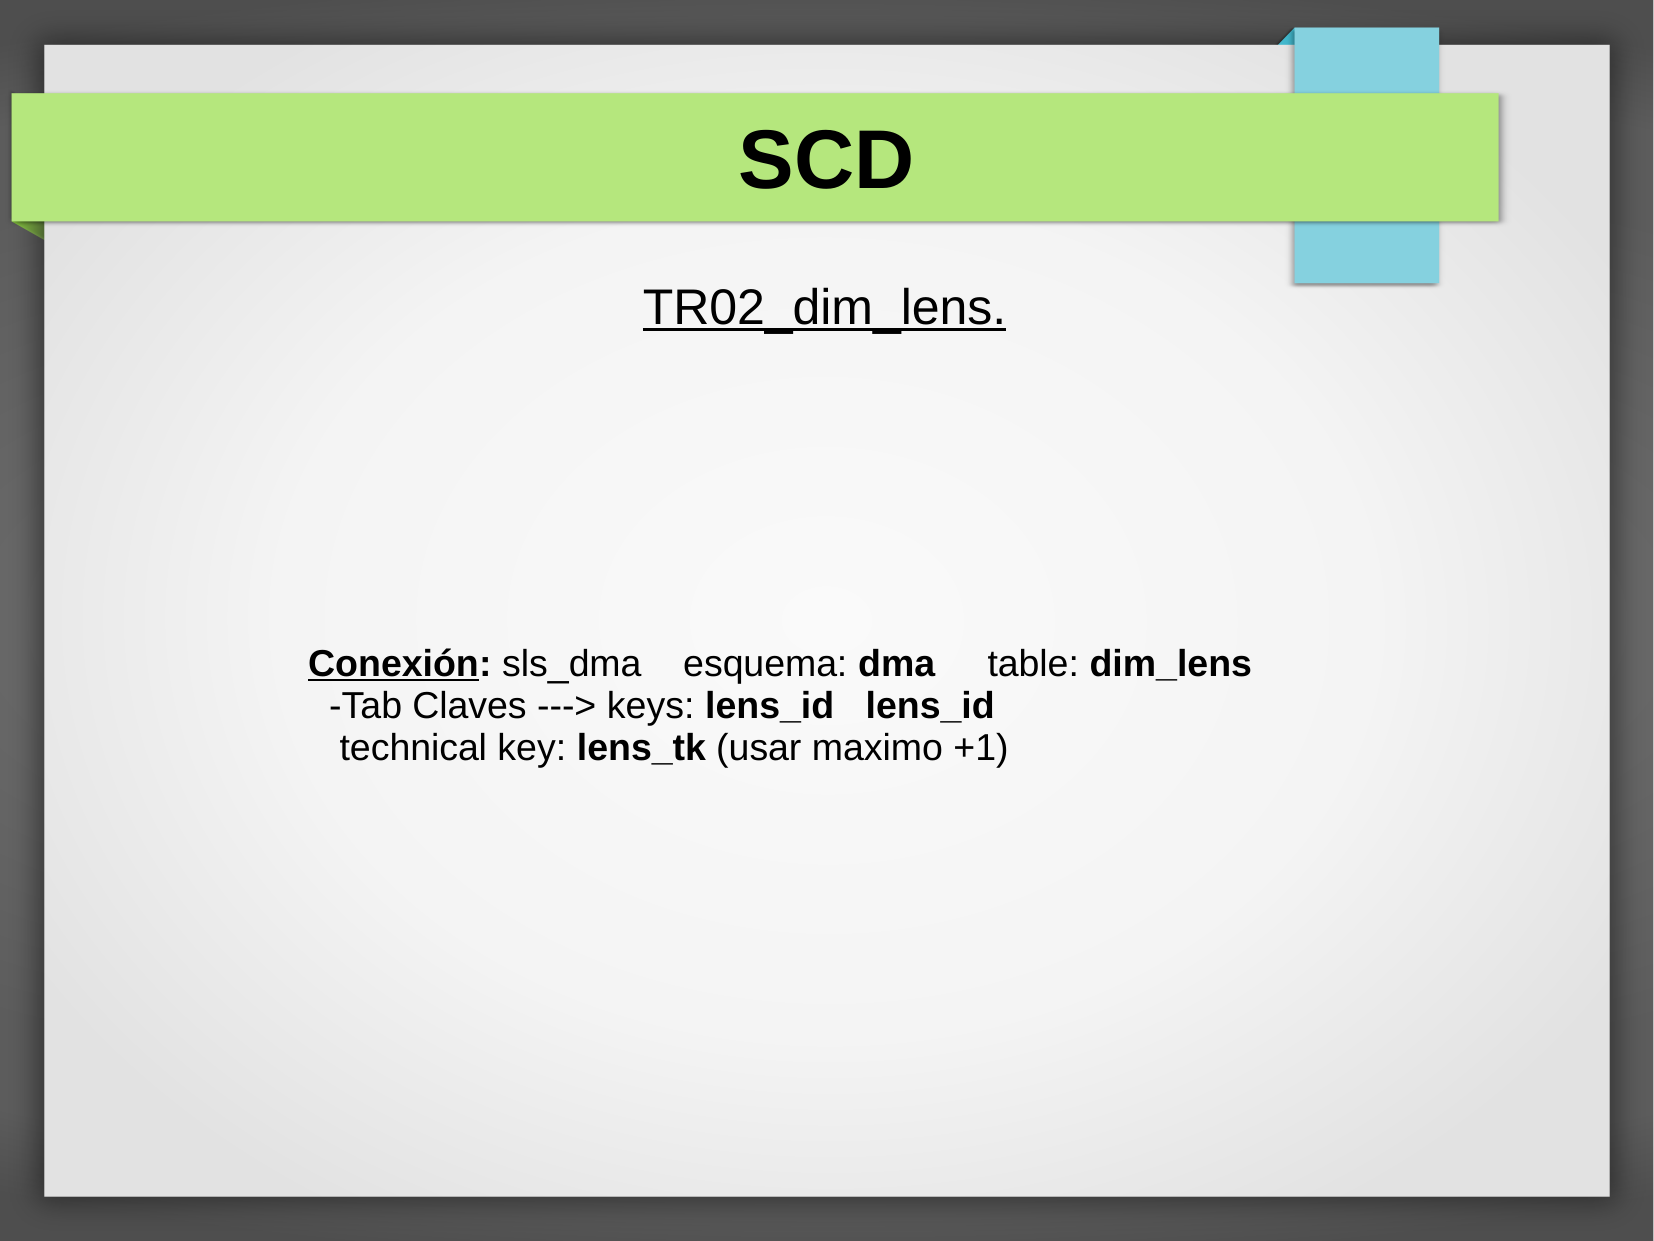

# SCD
TR02_dim_lens.
Conexión: sls_dma esquema: dma table: dim_lens
 -Tab Claves ---> keys: lens_id lens_id
 technical key: lens_tk (usar maximo +1)